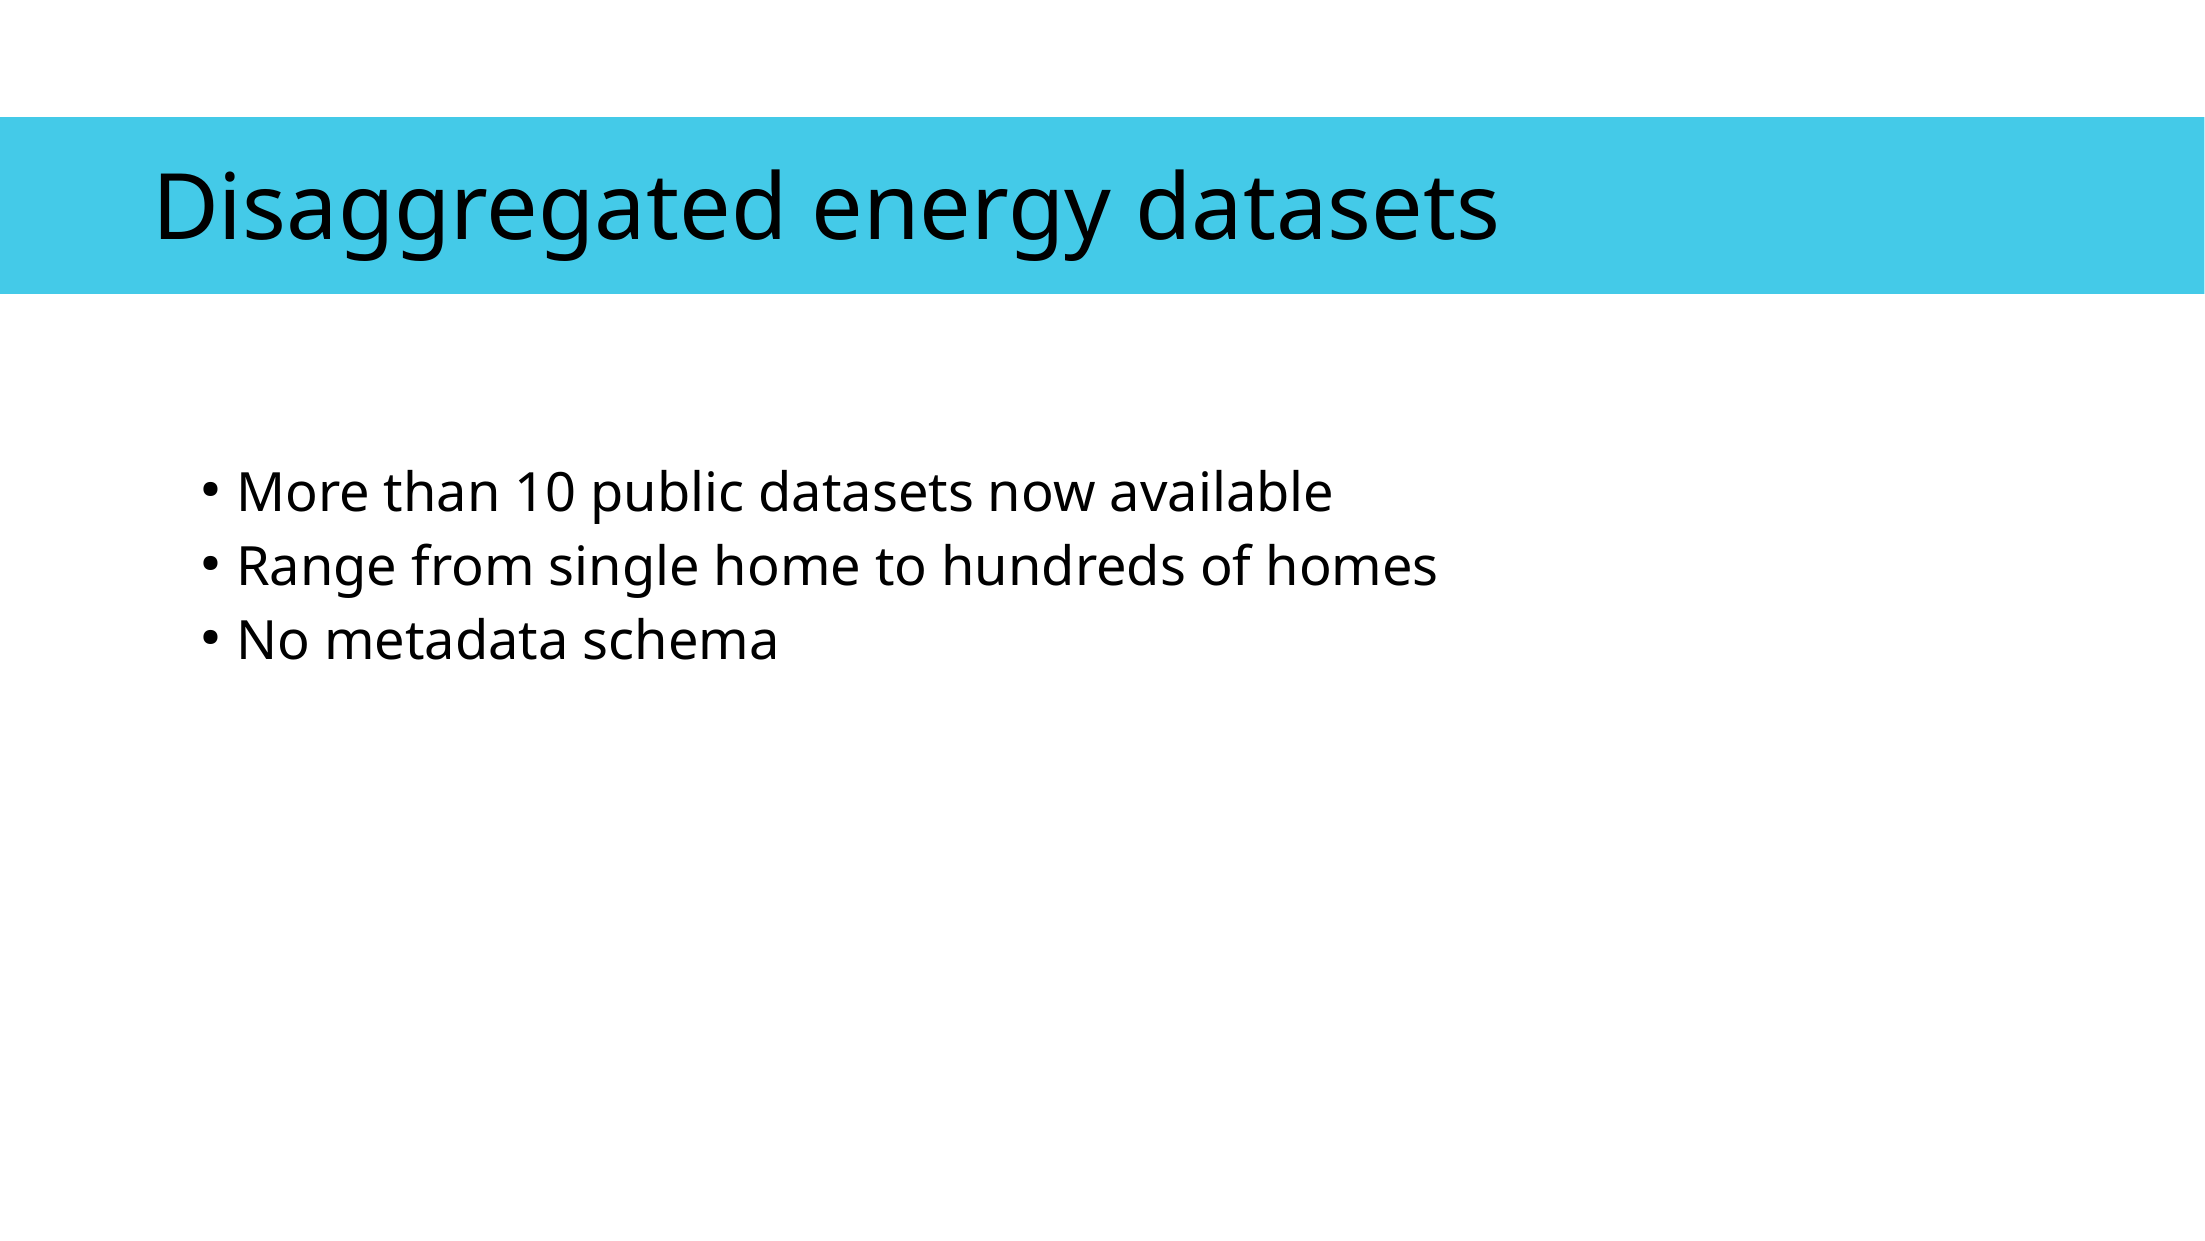

# Disaggregated energy datasets
More than 10 public datasets now available
Range from single home to hundreds of homes
No metadata schema